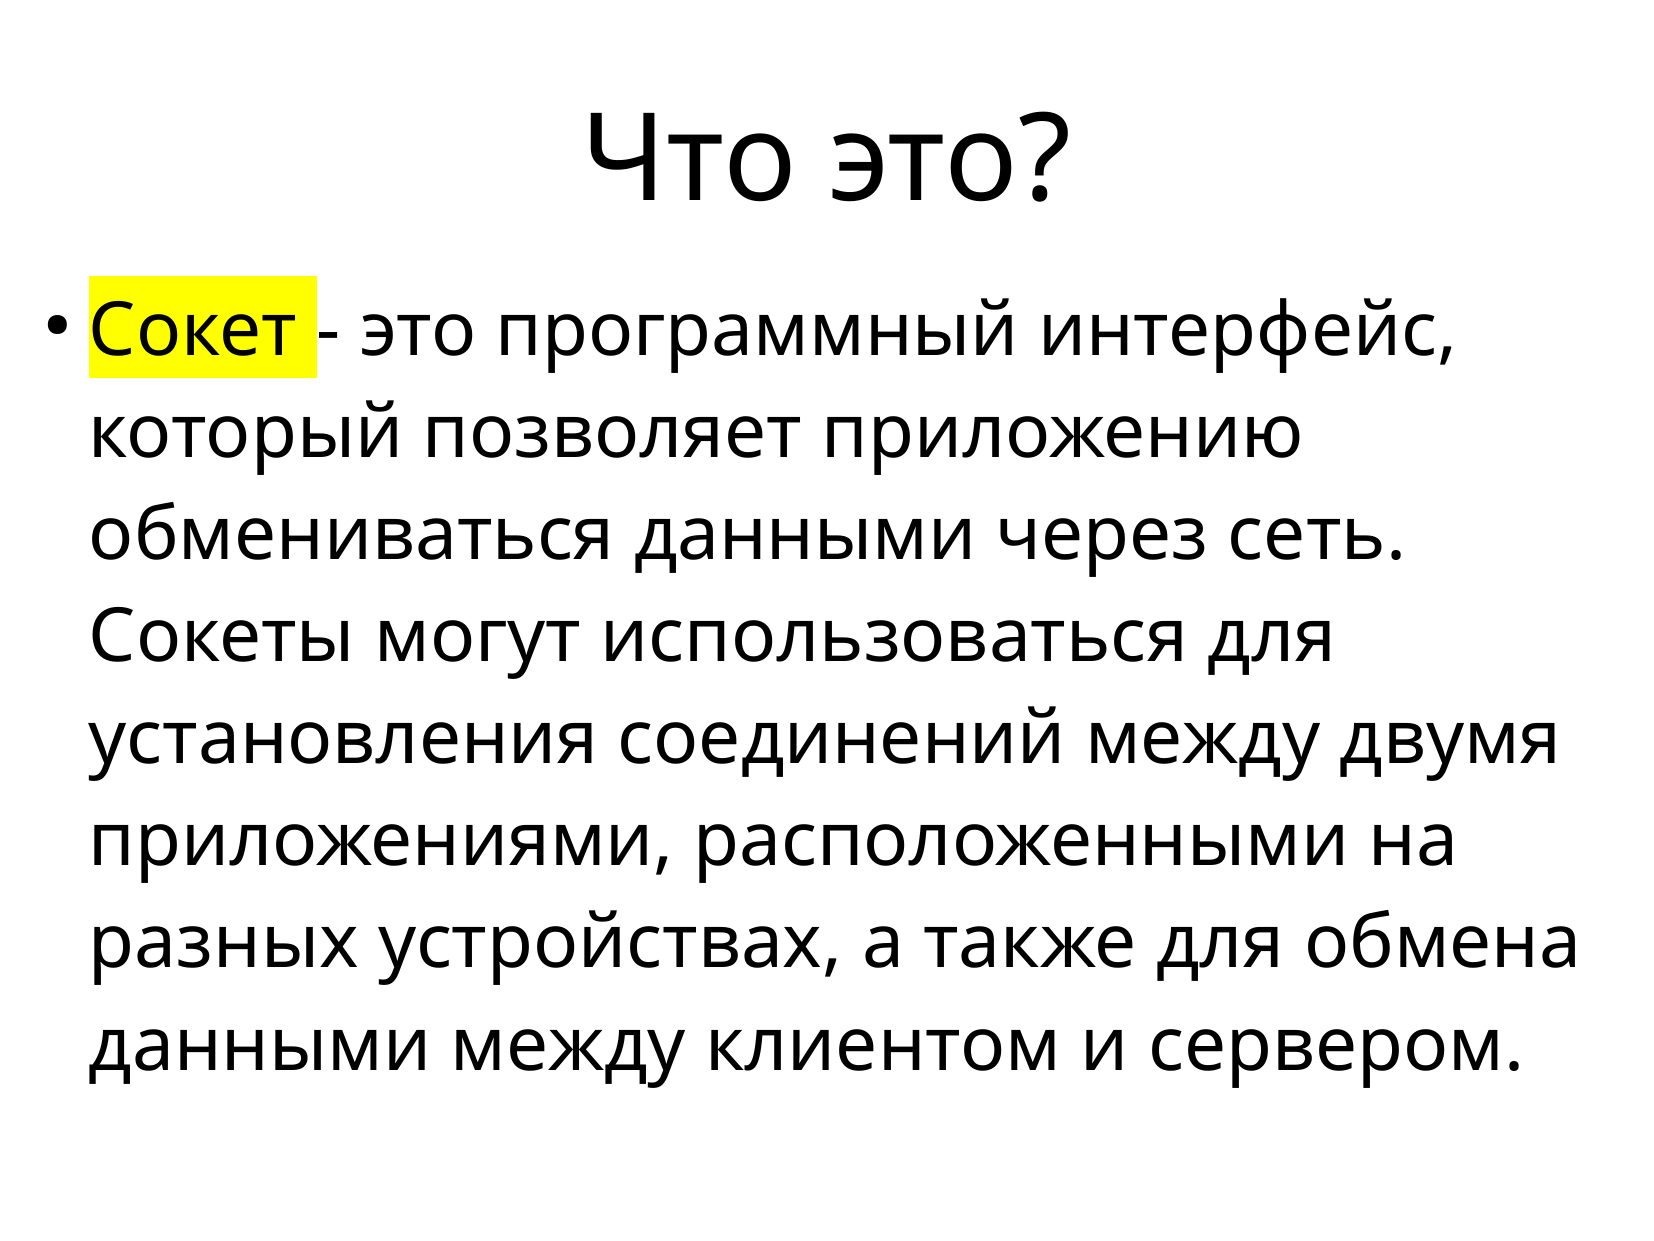

# Что это?
Сокет - это программный интерфейс, который позволяет приложению обмениваться данными через сеть. Сокеты могут использоваться для установления соединений между двумя приложениями, расположенными на разных устройствах, а также для обмена данными между клиентом и сервером.